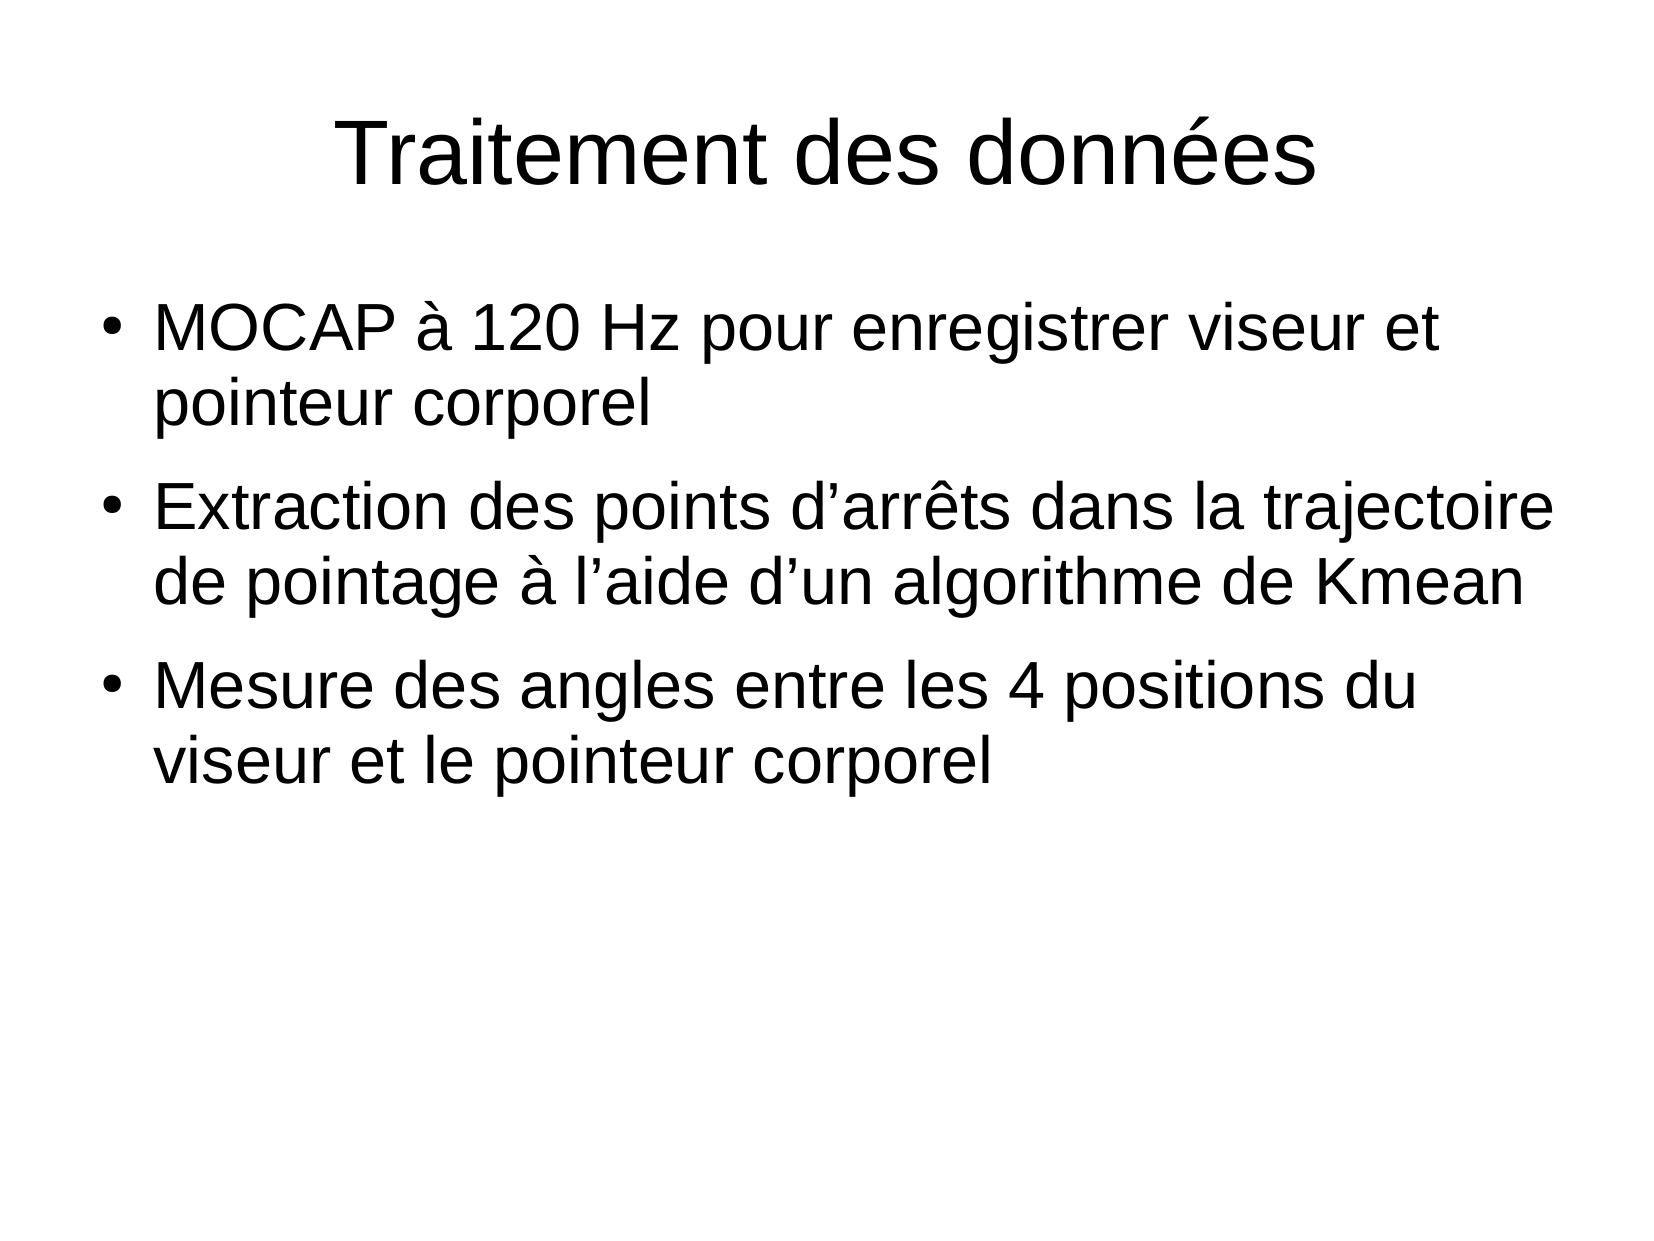

# Traitement des données
MOCAP à 120 Hz pour enregistrer viseur et pointeur corporel
Extraction des points d’arrêts dans la trajectoire de pointage à l’aide d’un algorithme de Kmean
Mesure des angles entre les 4 positions du viseur et le pointeur corporel